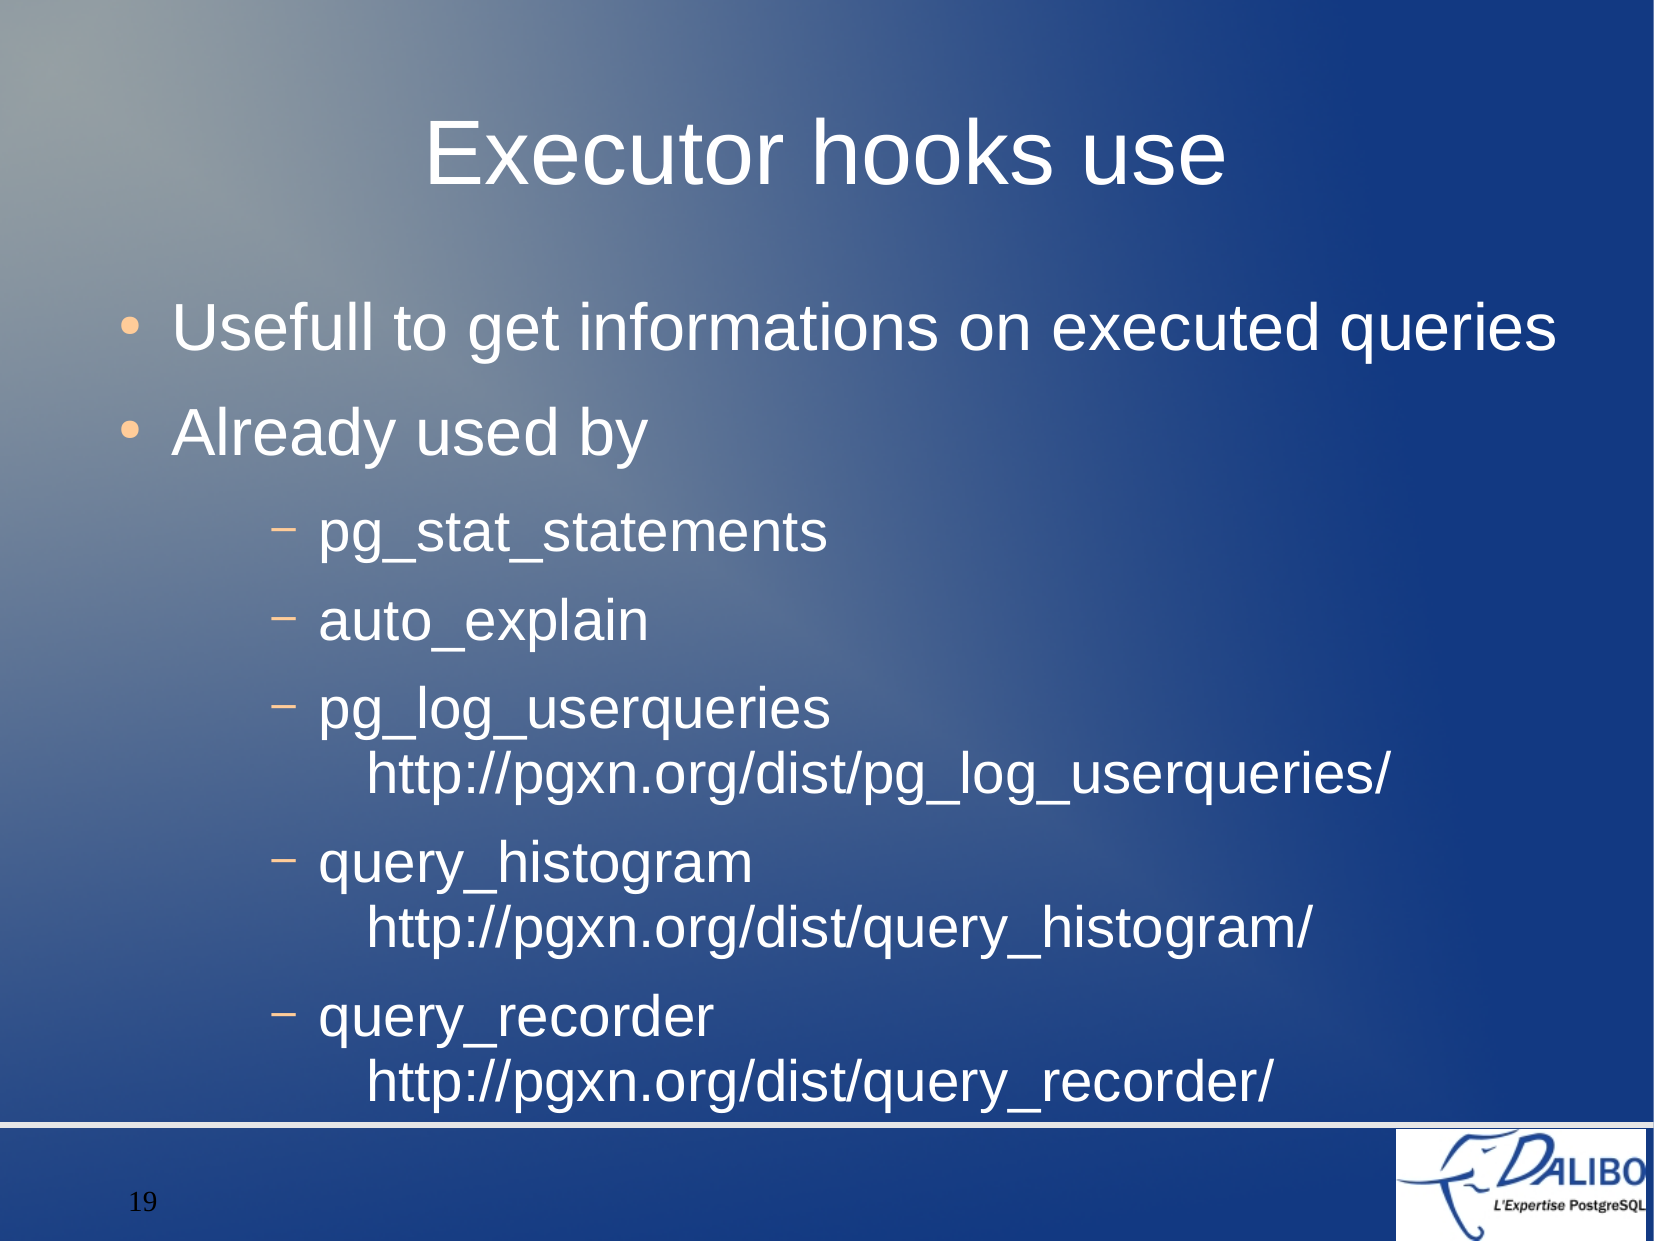

# Executor hooks use
Usefull to get informations on executed queries
Already used by
pg_stat_statements
auto_explain
pg_log_userqueries http://pgxn.org/dist/pg_log_userqueries/
query_histogram http://pgxn.org/dist/query_histogram/
query_recorder http://pgxn.org/dist/query_recorder/